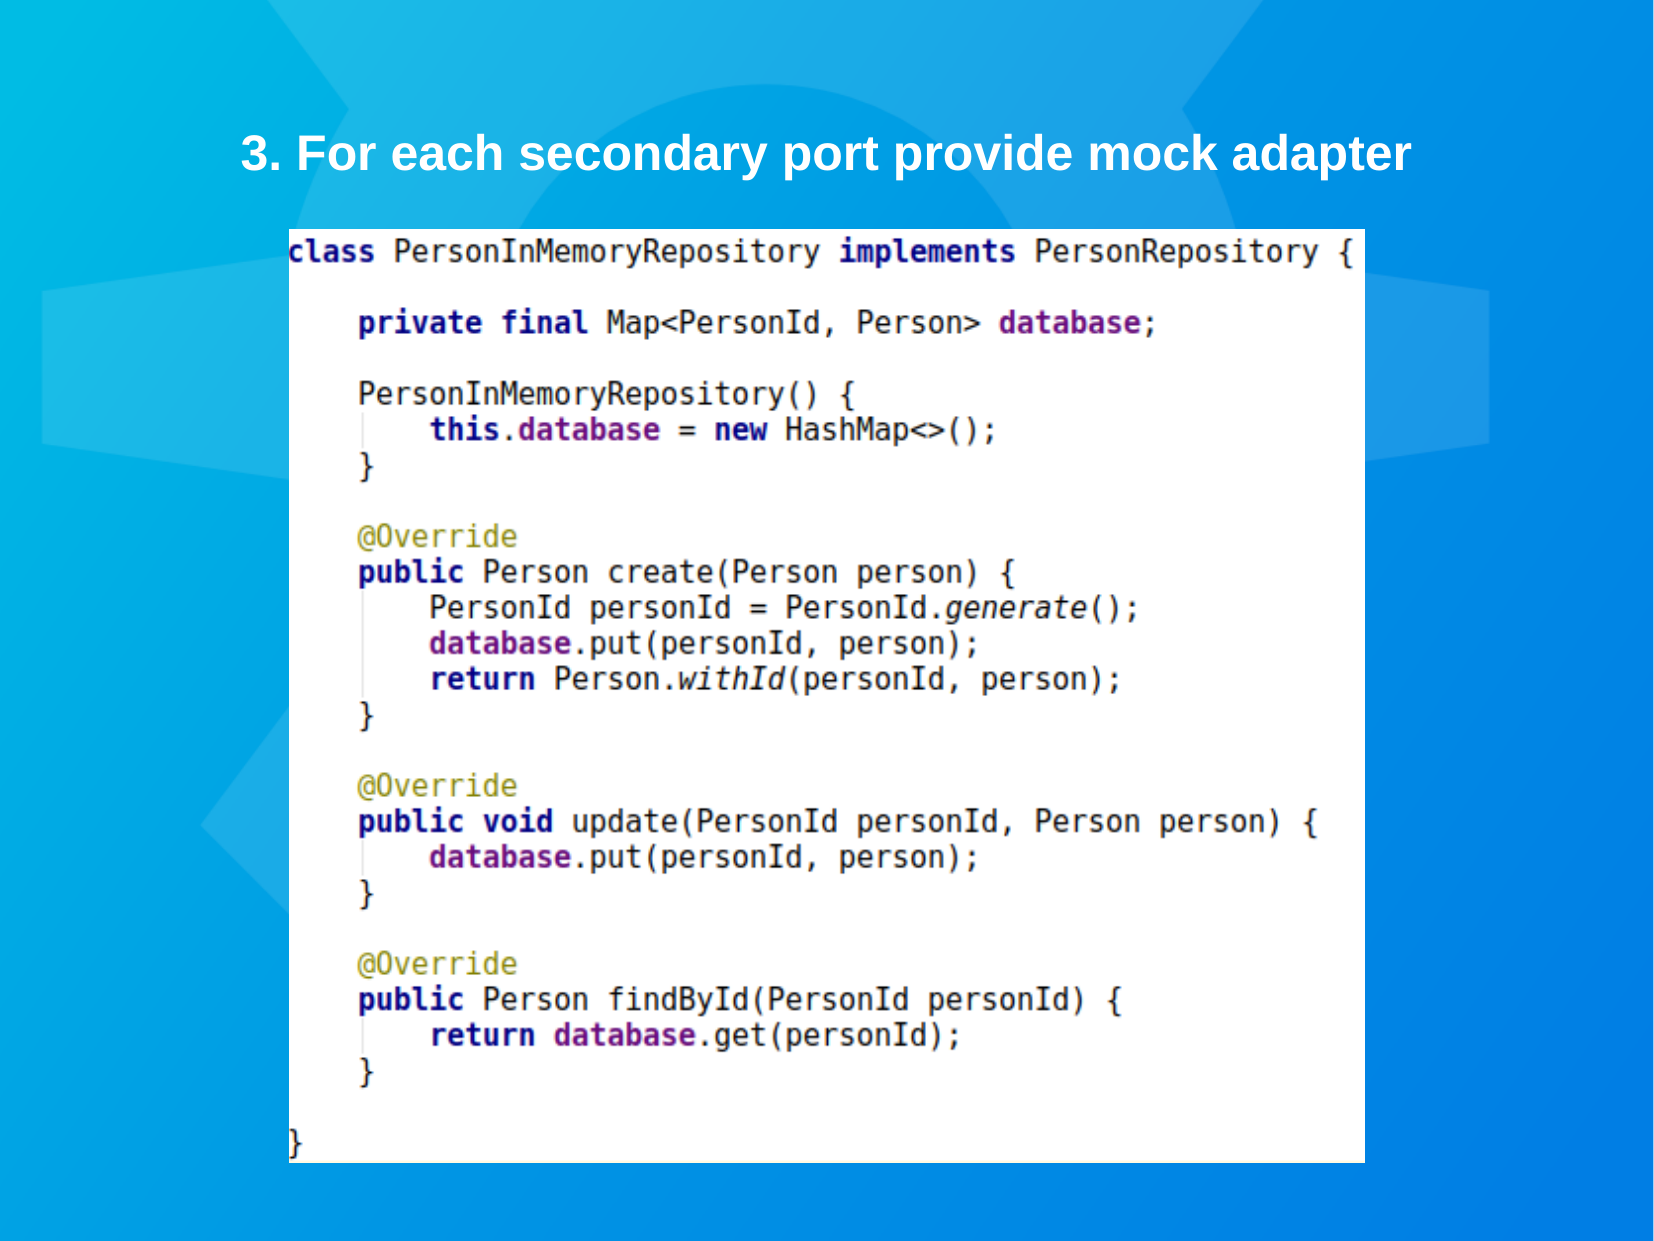

# 3. For each secondary port provide mock adapter